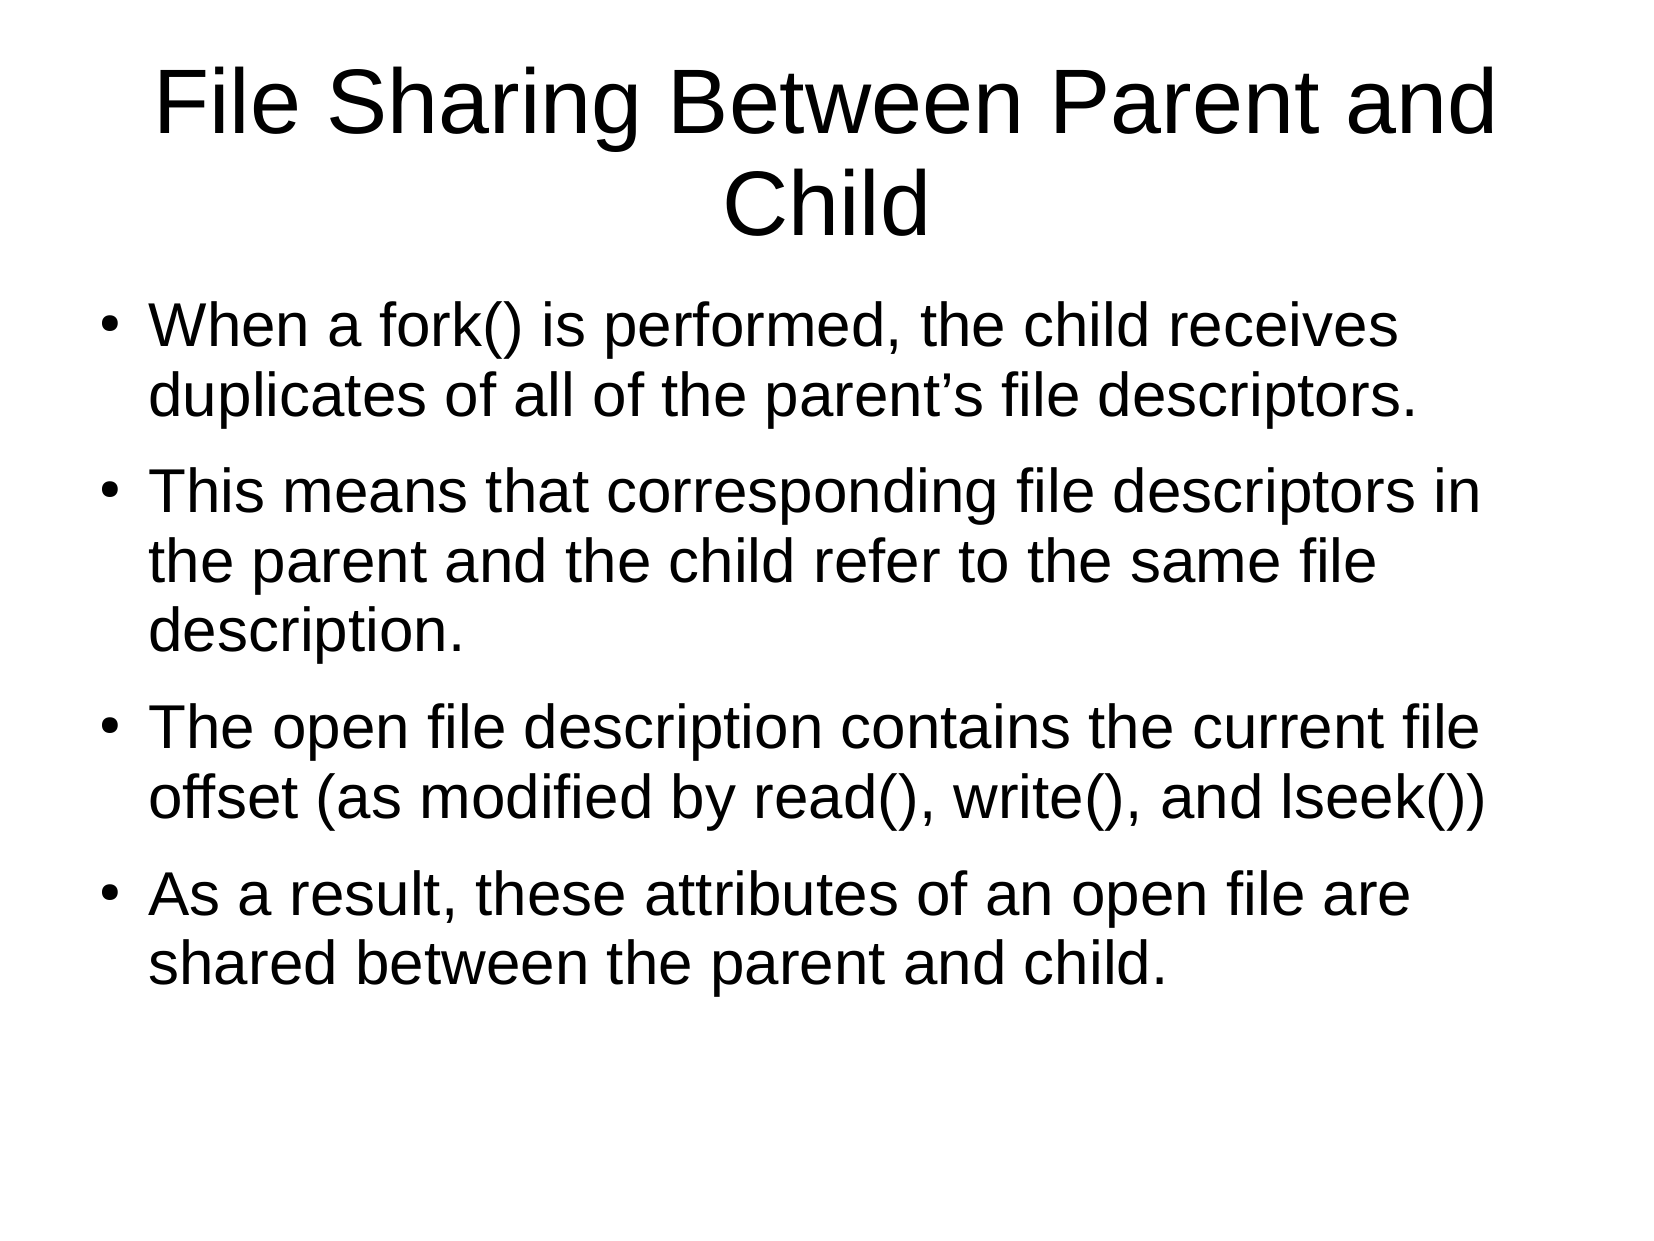

# File Sharing Between Parent and Child
When a fork() is performed, the child receives duplicates of all of the parent’s file descriptors.
This means that corresponding file descriptors in the parent and the child refer to the same file description.
The open file description contains the current file offset (as modified by read(), write(), and lseek())
As a result, these attributes of an open file are shared between the parent and child.